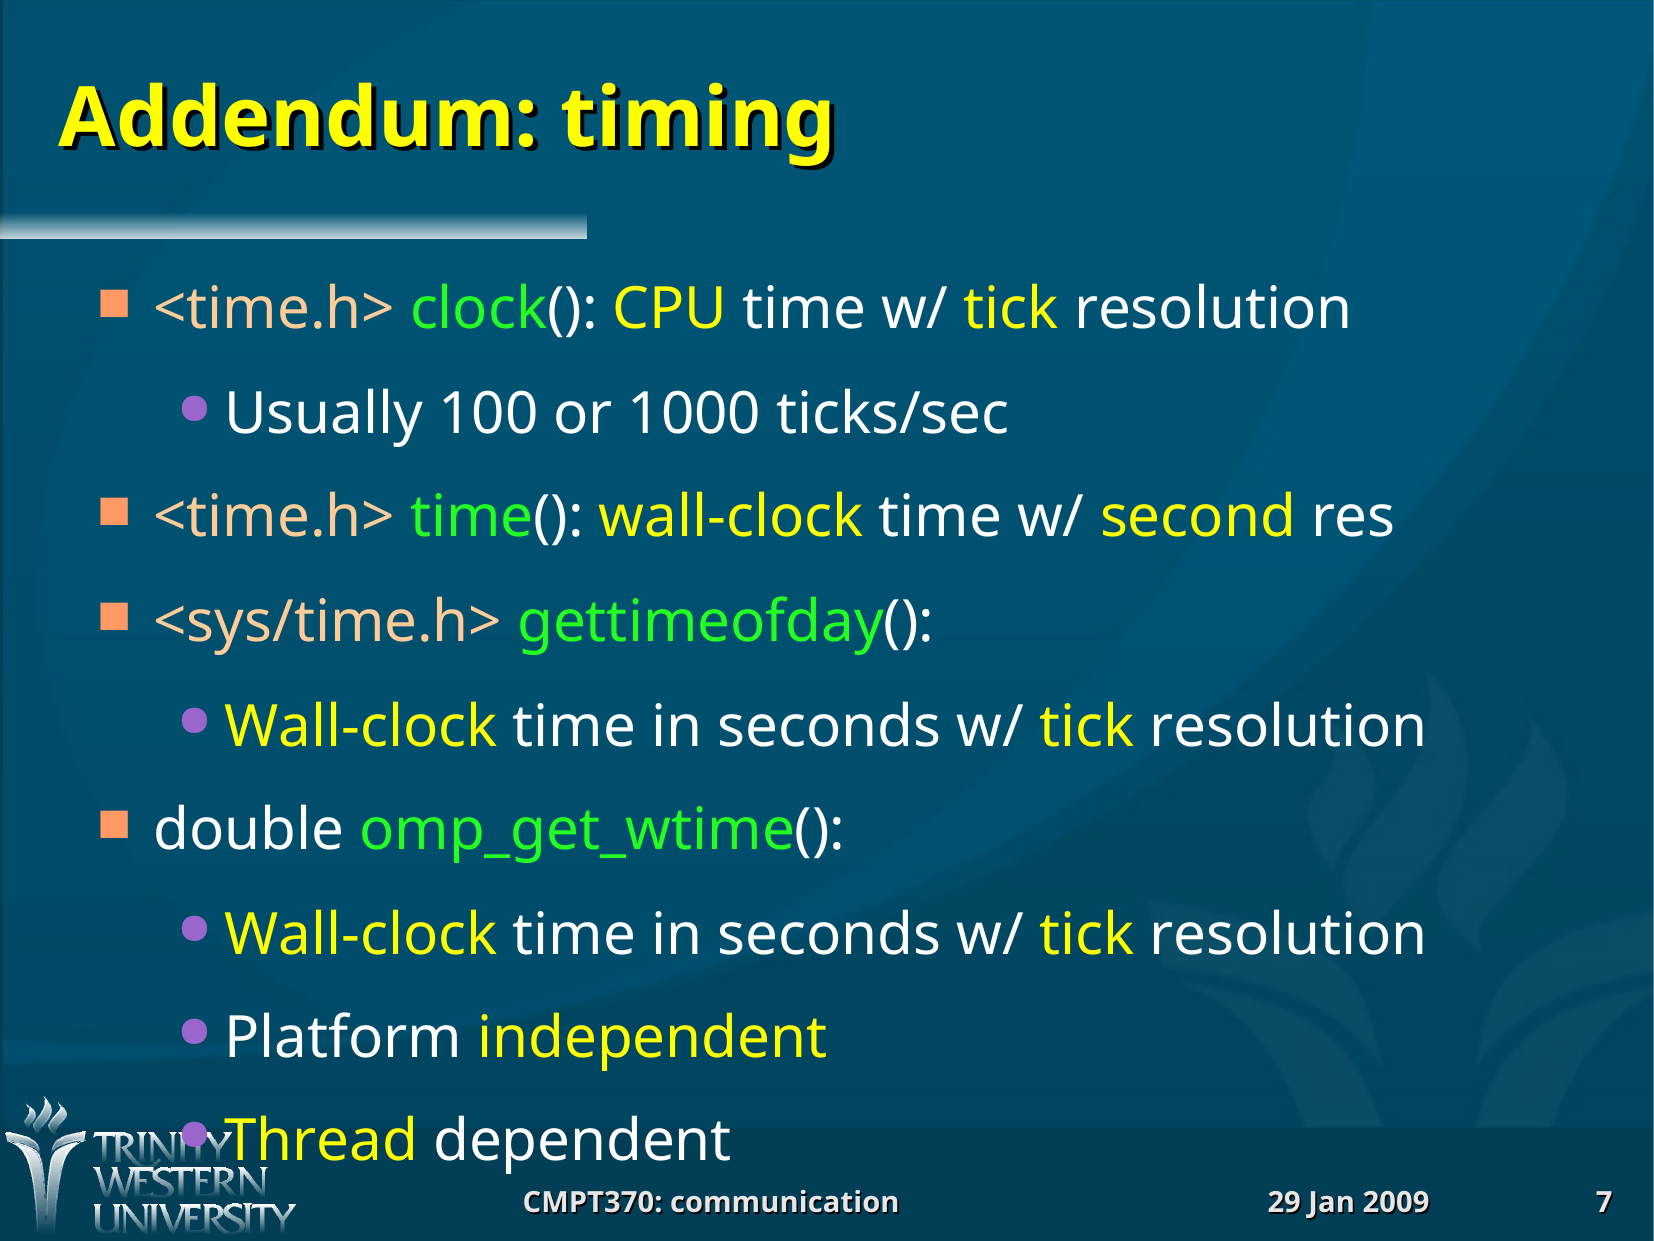

# Addendum: timing
<time.h> clock(): CPU time w/ tick resolution
Usually 100 or 1000 ticks/sec
<time.h> time(): wall-clock time w/ second res
<sys/time.h> gettimeofday():
Wall-clock time in seconds w/ tick resolution
double omp_get_wtime():
Wall-clock time in seconds w/ tick resolution
Platform independent
Thread dependent
CMPT370: communication
29 Jan 2009
7